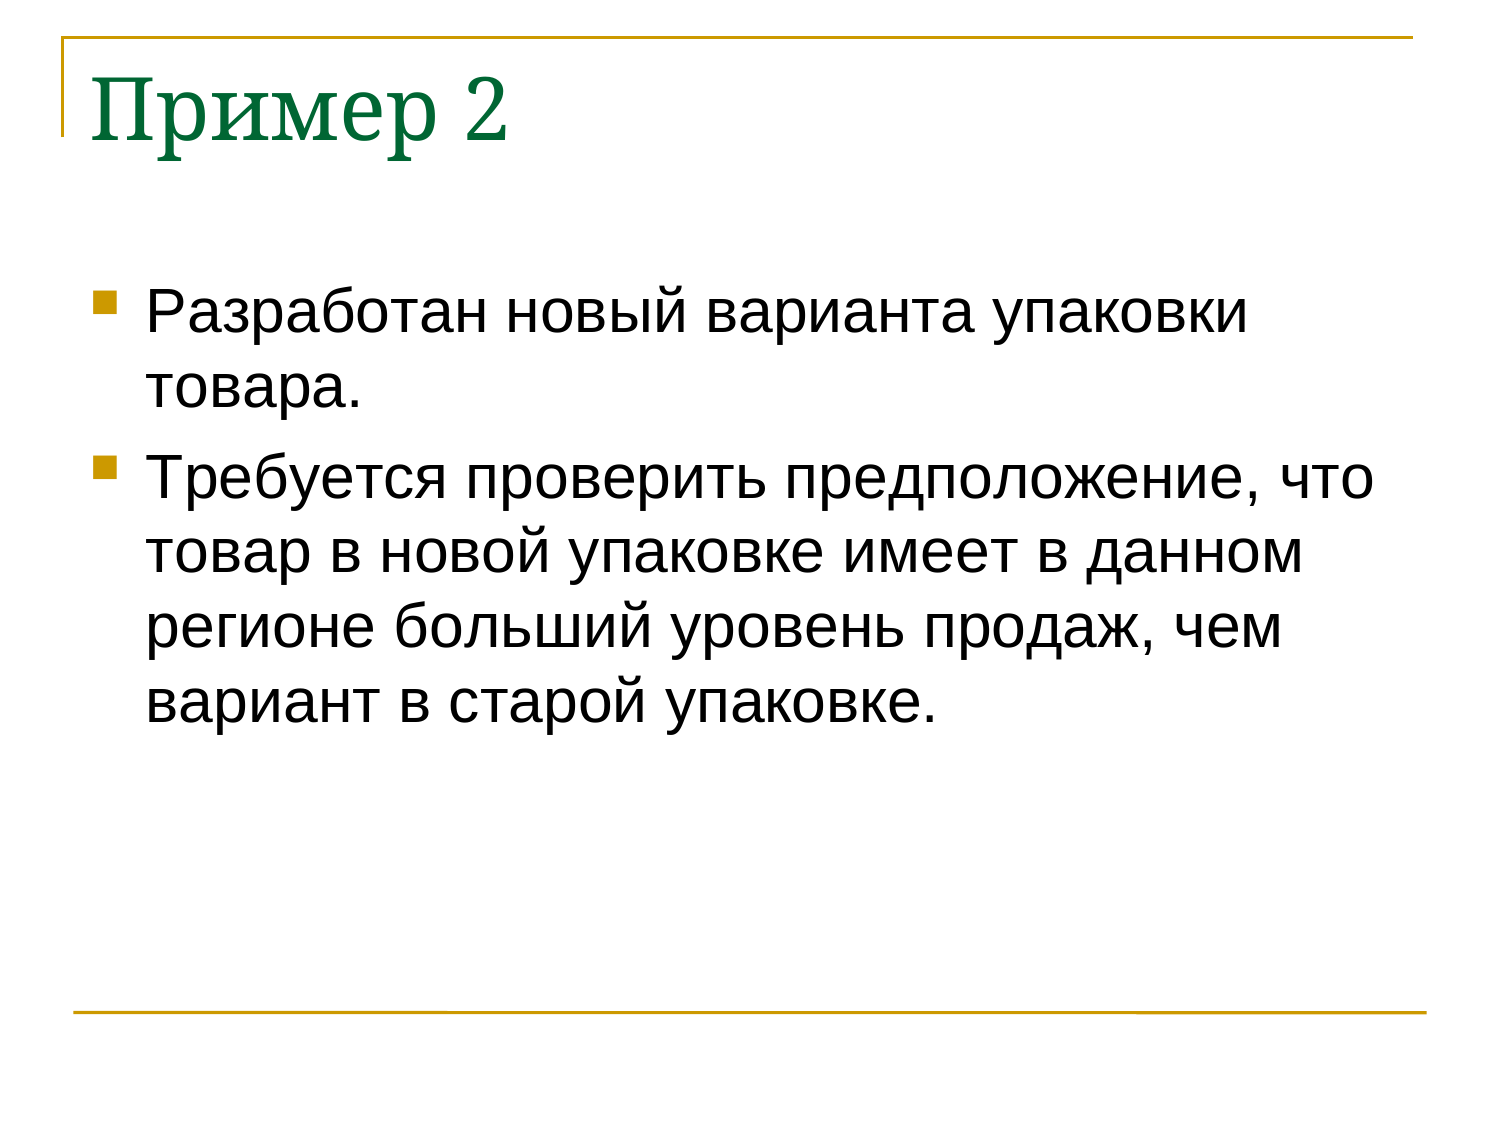

# Пример 2
Разработан новый варианта упаковки товара.
Требуется проверить предположение, что товар в новой упаковке имеет в данном регионе больший уровень продаж, чем вариант в старой упаковке.